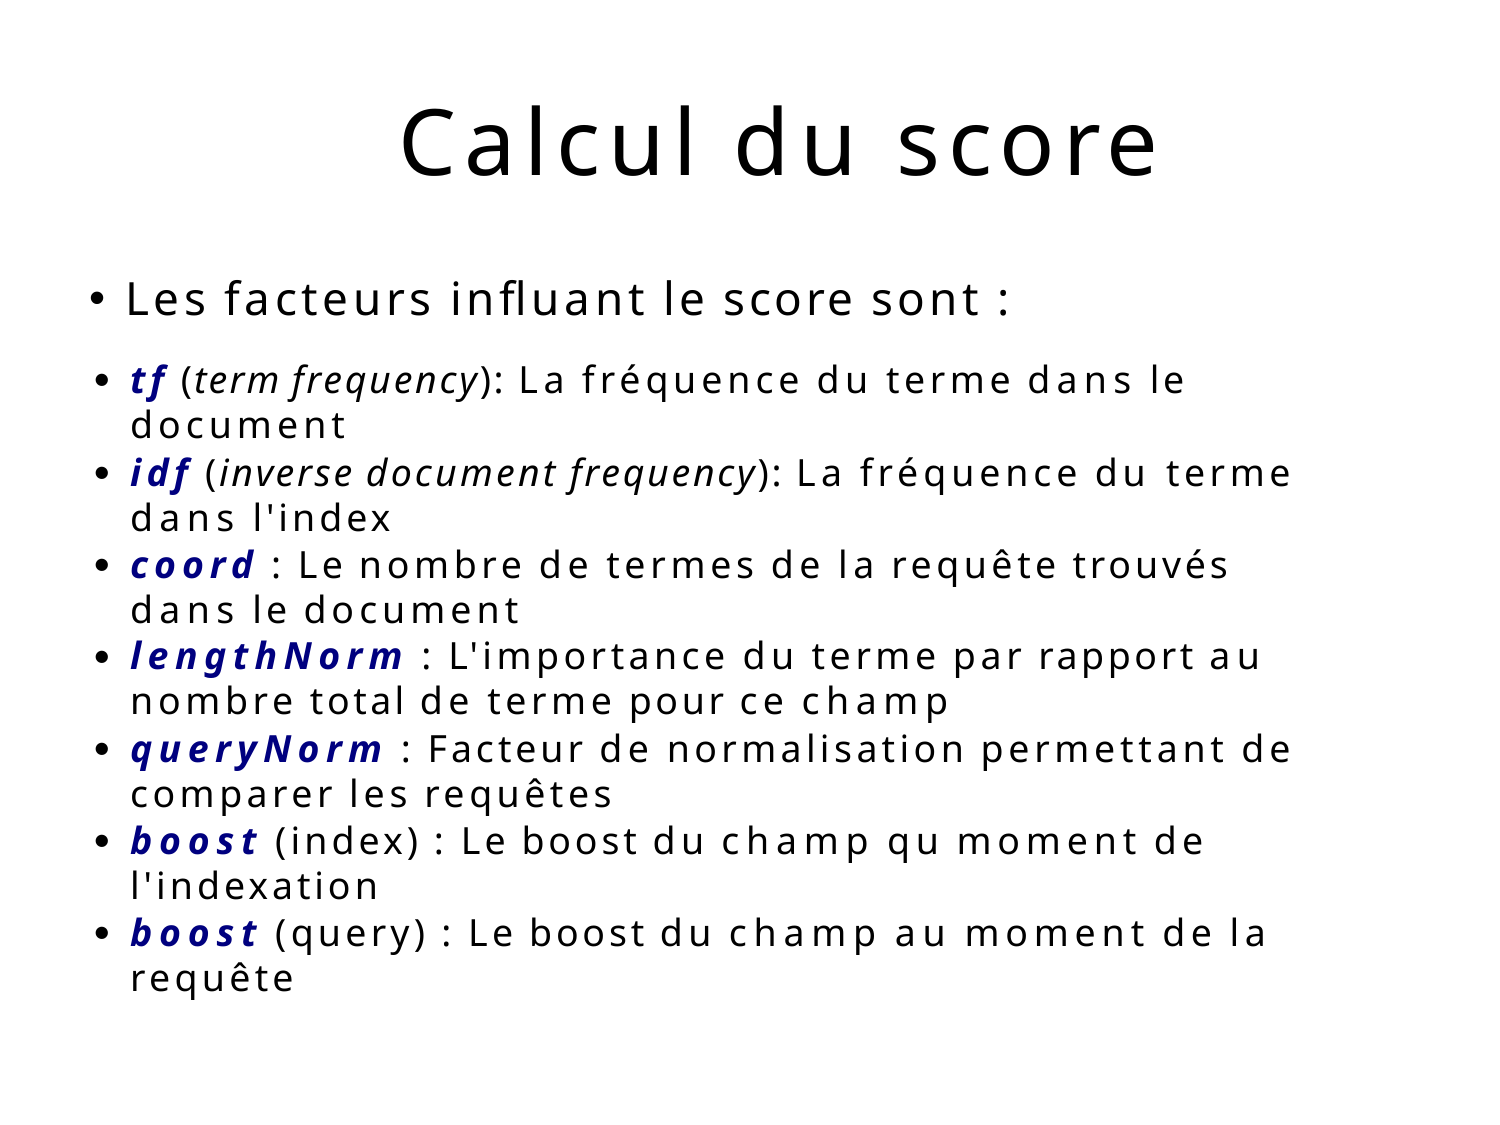

# Calcul du score
Les facteurs influant le score sont :
tf (term frequency): La fréquence du terme dans le document
idf (inverse document frequency): La fréquence du terme dans l'index
coord : Le nombre de termes de la requête trouvés dans le document
lengthNorm : L'importance du terme par rapport au nombre total de terme pour ce champ
queryNorm : Facteur de normalisation permettant de comparer les requêtes
boost (index) : Le boost du champ qu moment de l'indexation
boost (query) : Le boost du champ au moment de la requête